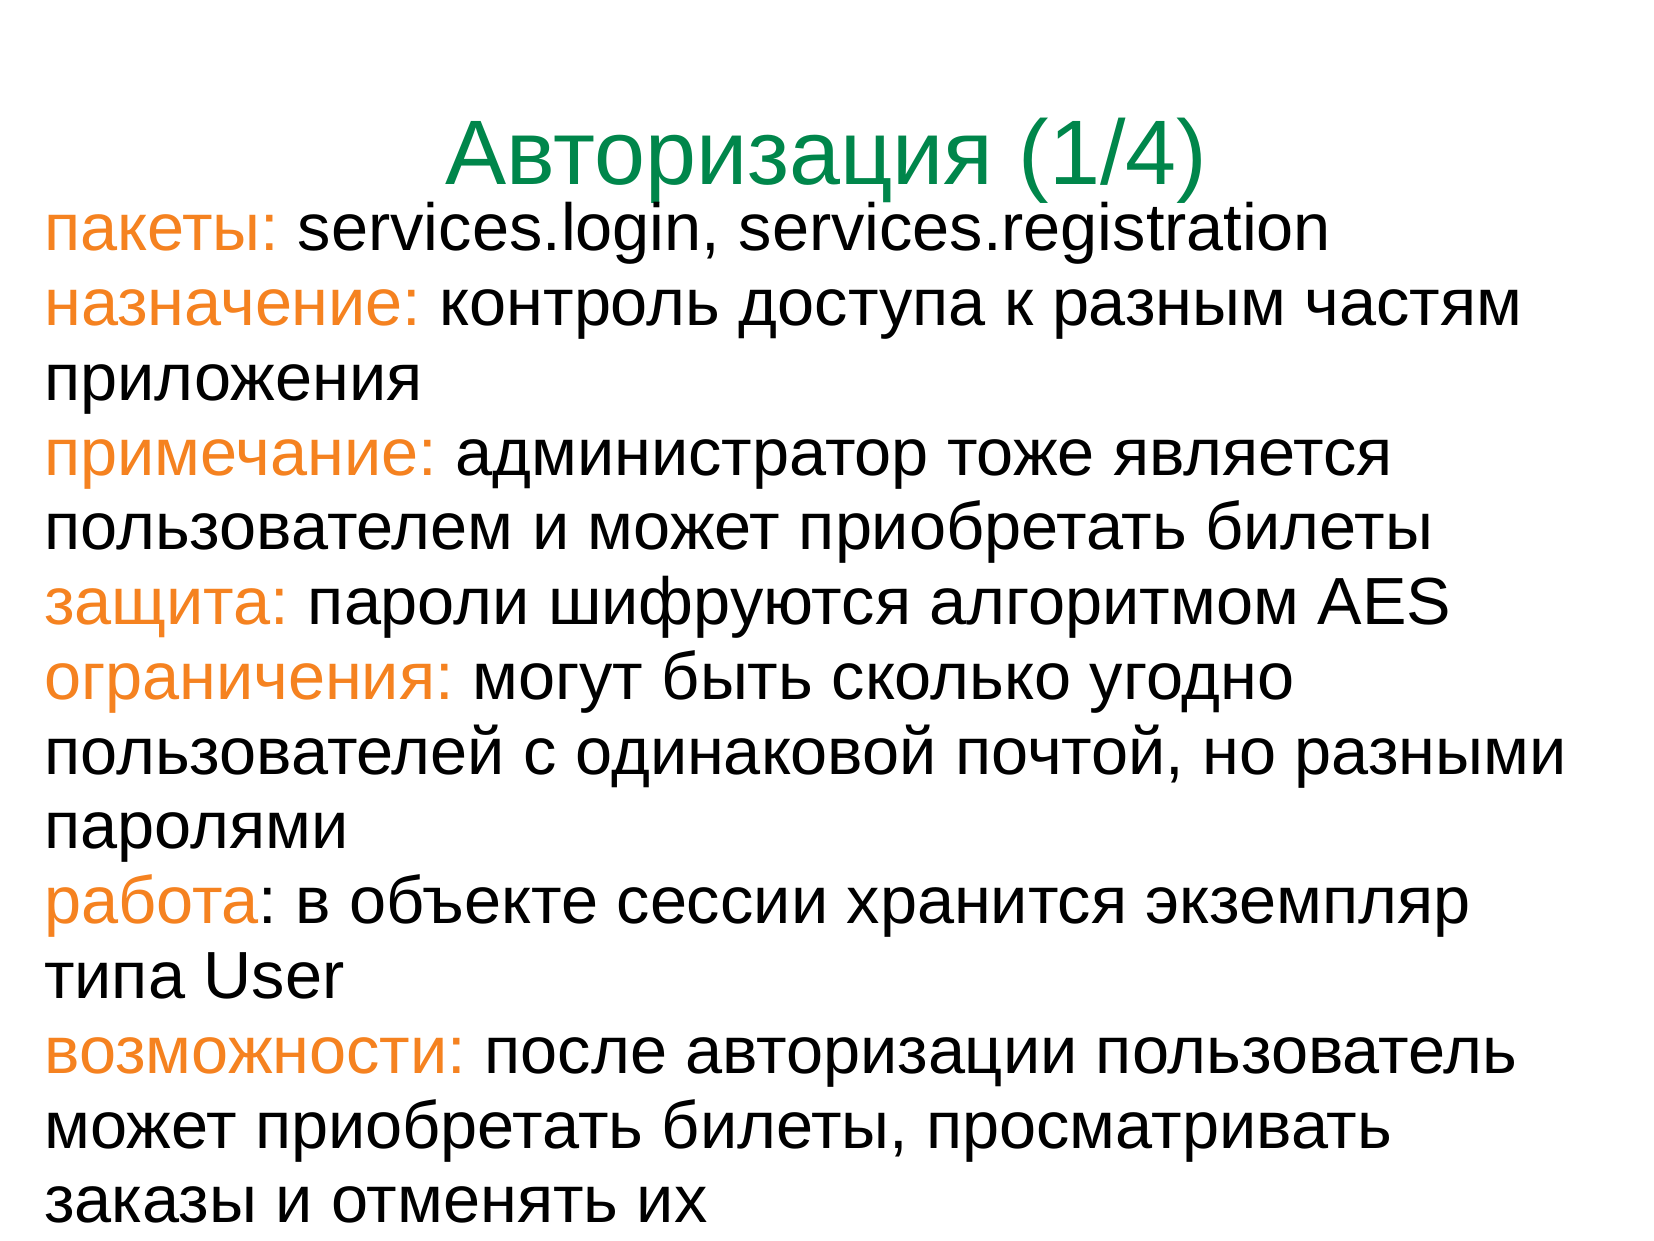

# Авторизация (1/4)
пакеты: services.login, services.registration
назначение: контроль доступа к разным частям приложения
примечание: администратор тоже является пользователем и может приобретать билеты
защита: пароли шифруются алгоритмом AES
ограничения: могут быть сколько угодно пользователей с одинаковой почтой, но разными паролями
работа: в объекте сессии хранится экземпляр типа User
возможности: после авторизации пользователь может приобретать билеты, просматривать заказы и отменять их